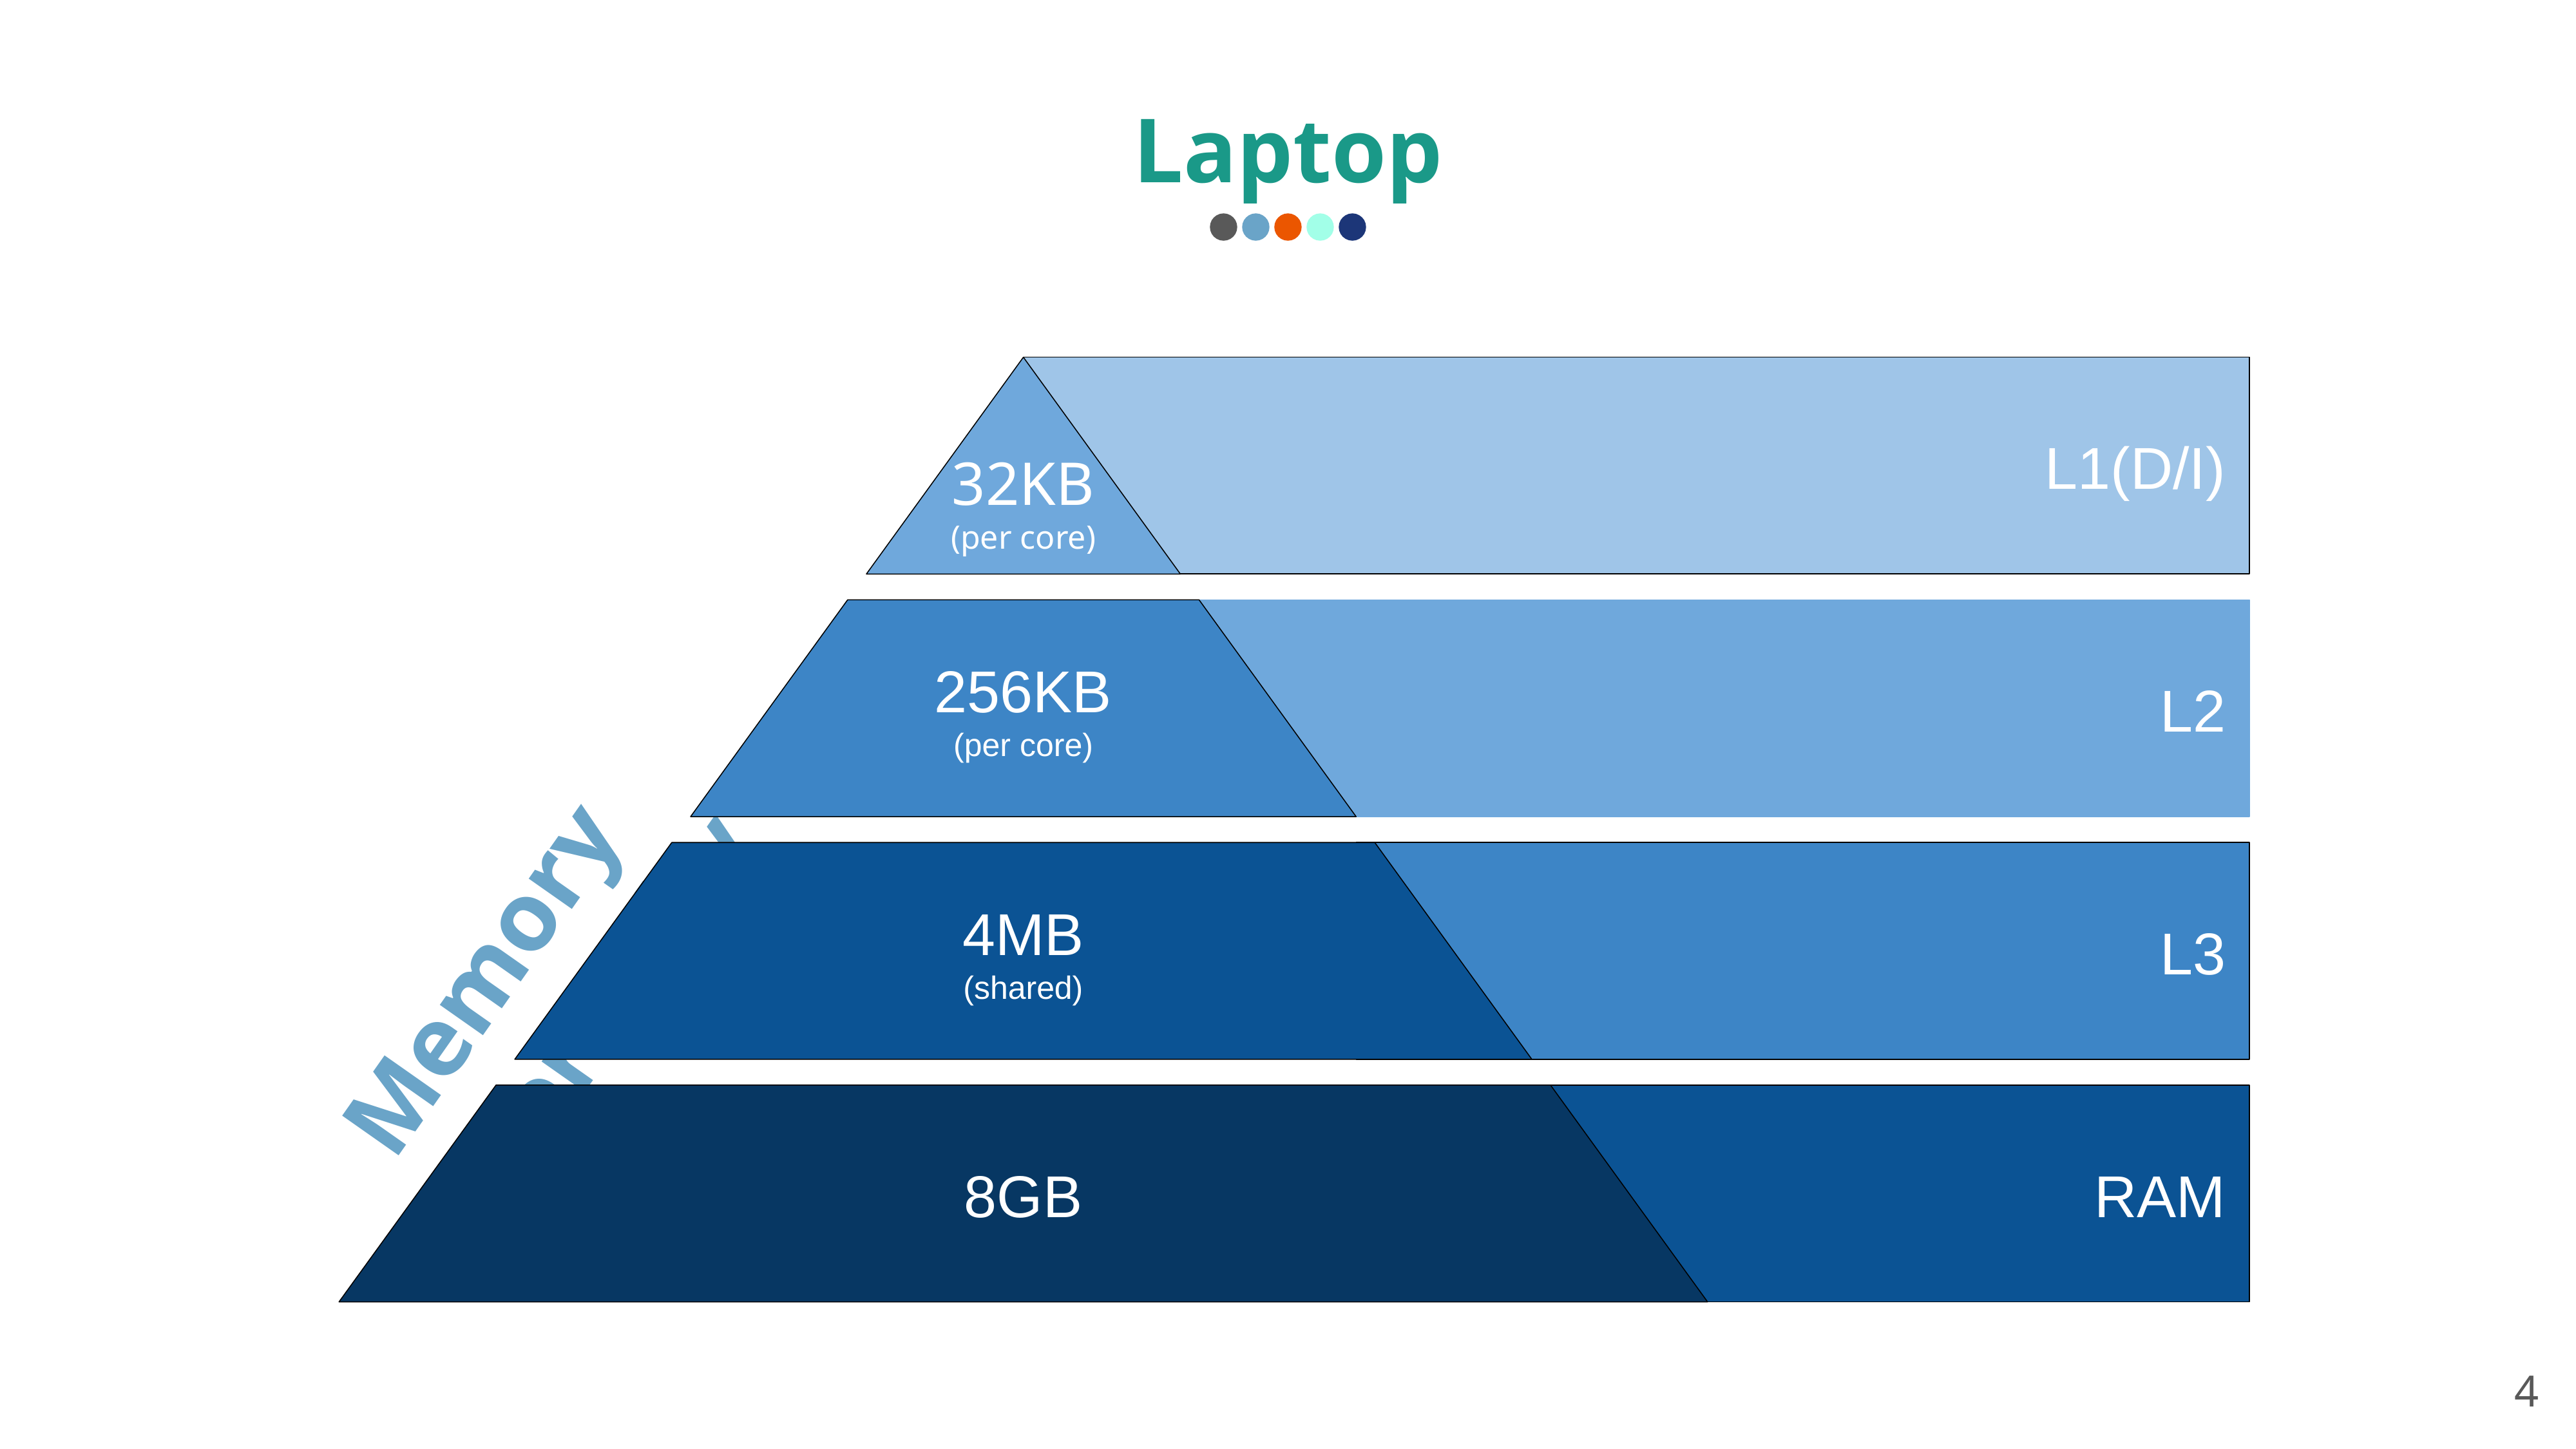

Laptop
32KB
(per core)
L1(D/I)
256KB
(per core)
L2
Memory Hierarchy
4MB
(shared)
L3
8GB
RAM